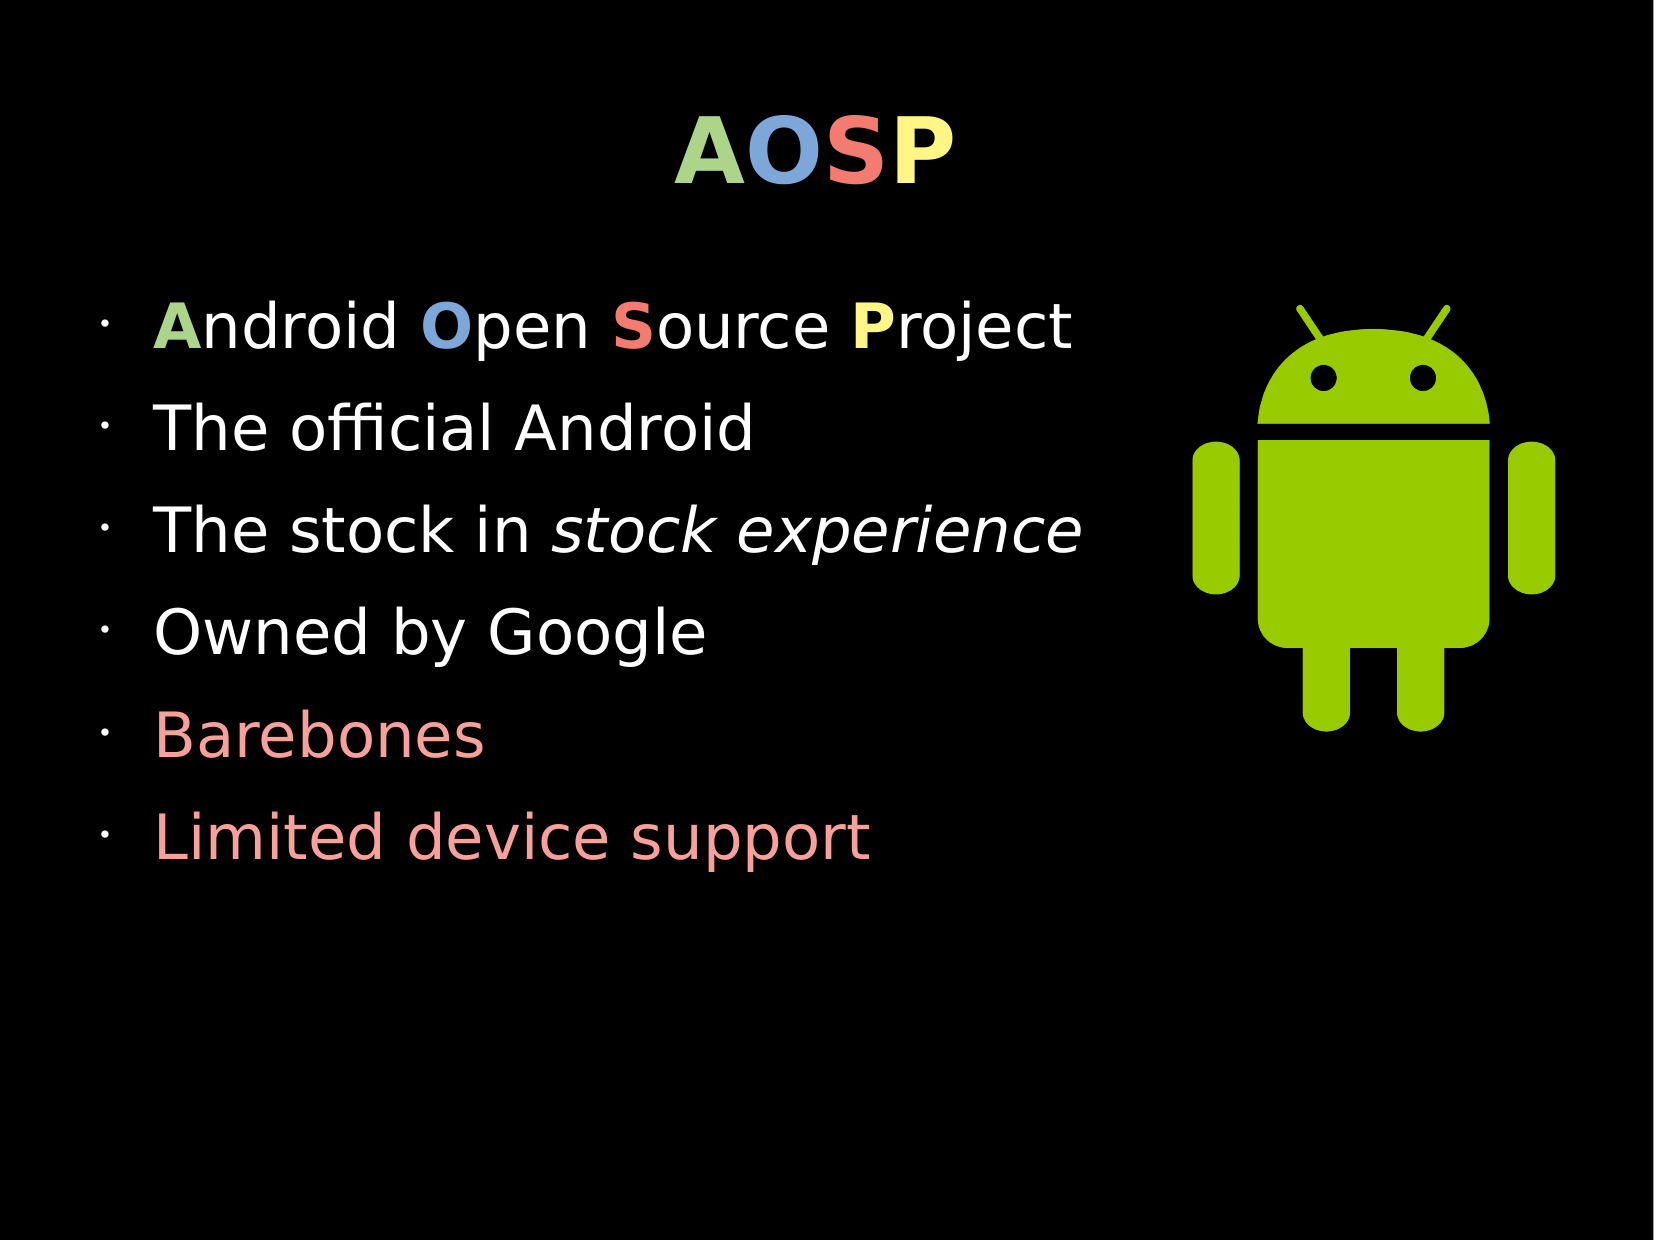

# AOSP
Android Open Source Project
The official Android
The stock in stock experience
Owned by Google
Barebones
Limited device support